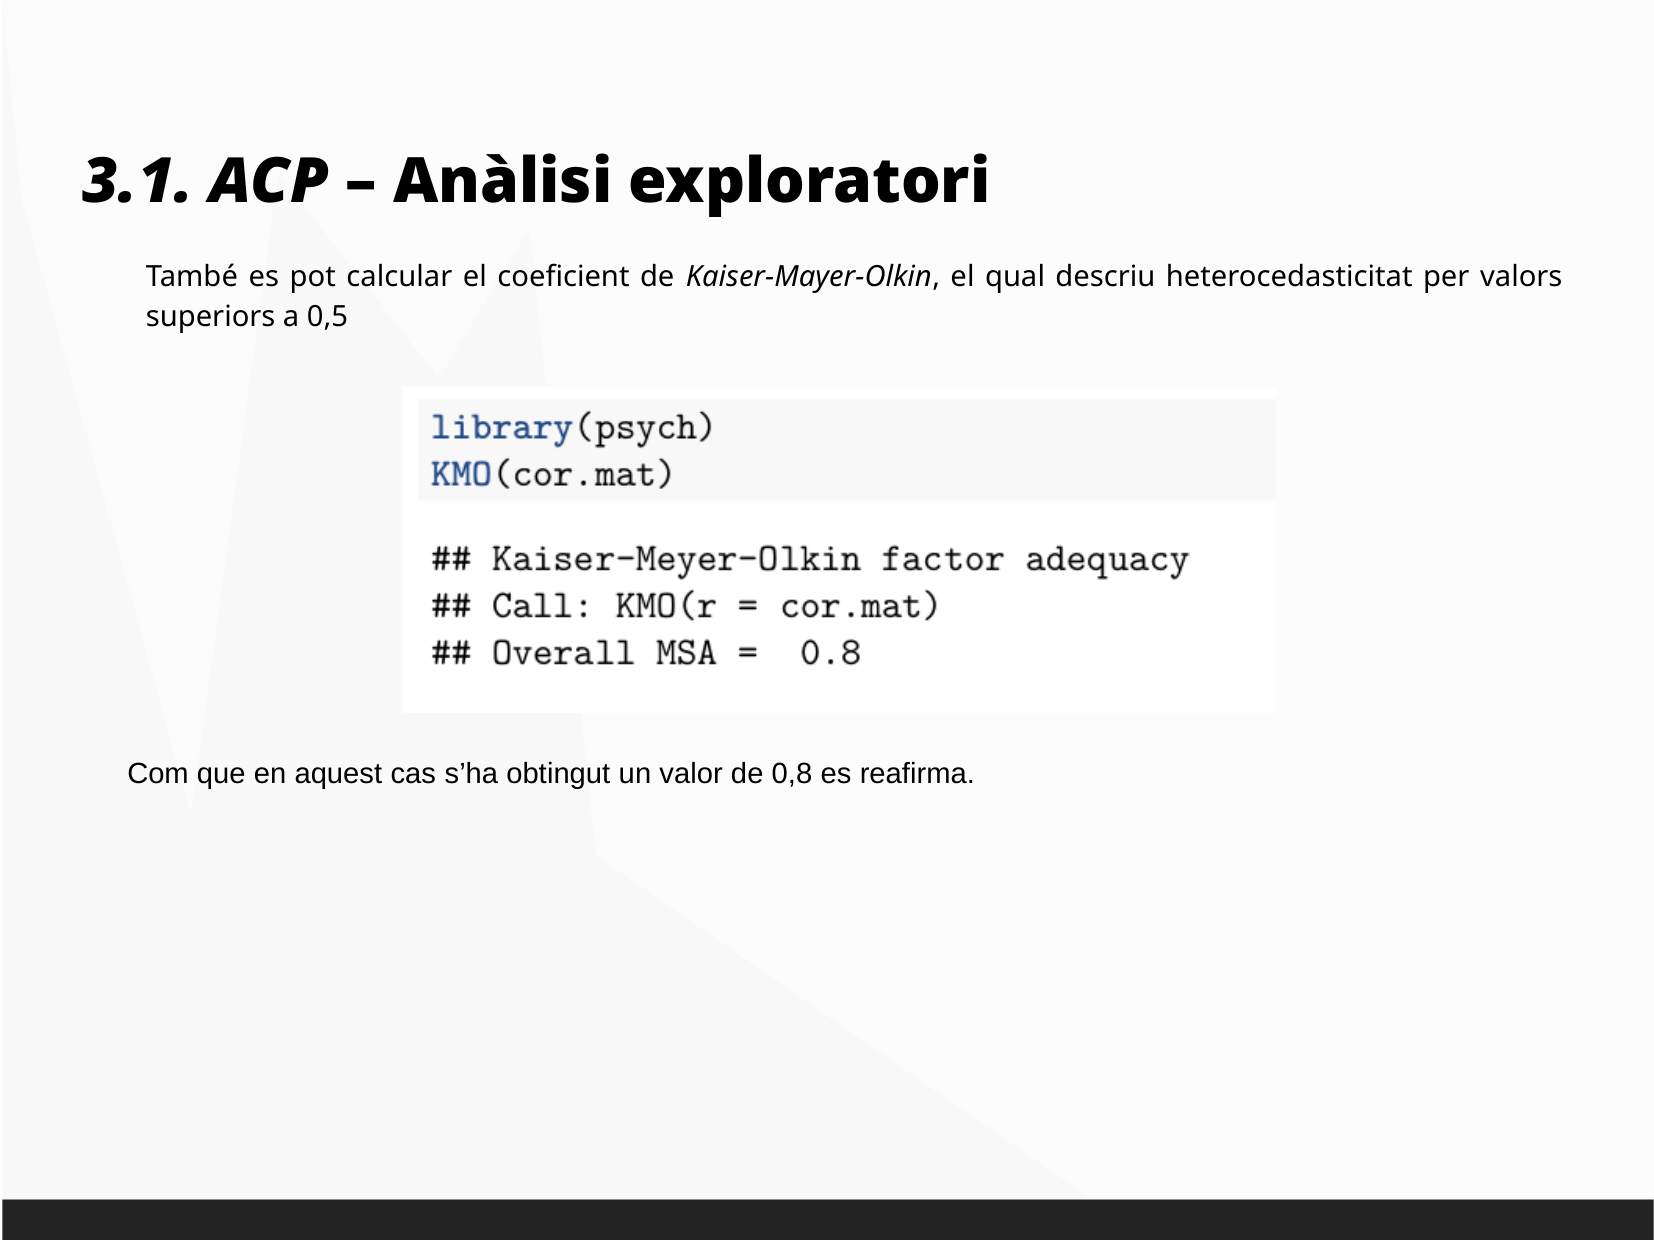

3.1. ACP – Anàlisi exploratori
# També es pot calcular el coeficient de Kaiser-Mayer-Olkin, el qual descriu heterocedasticitat per valors superiors a 0,5
Com que en aquest cas s’ha obtingut un valor de 0,8 es reafirma.